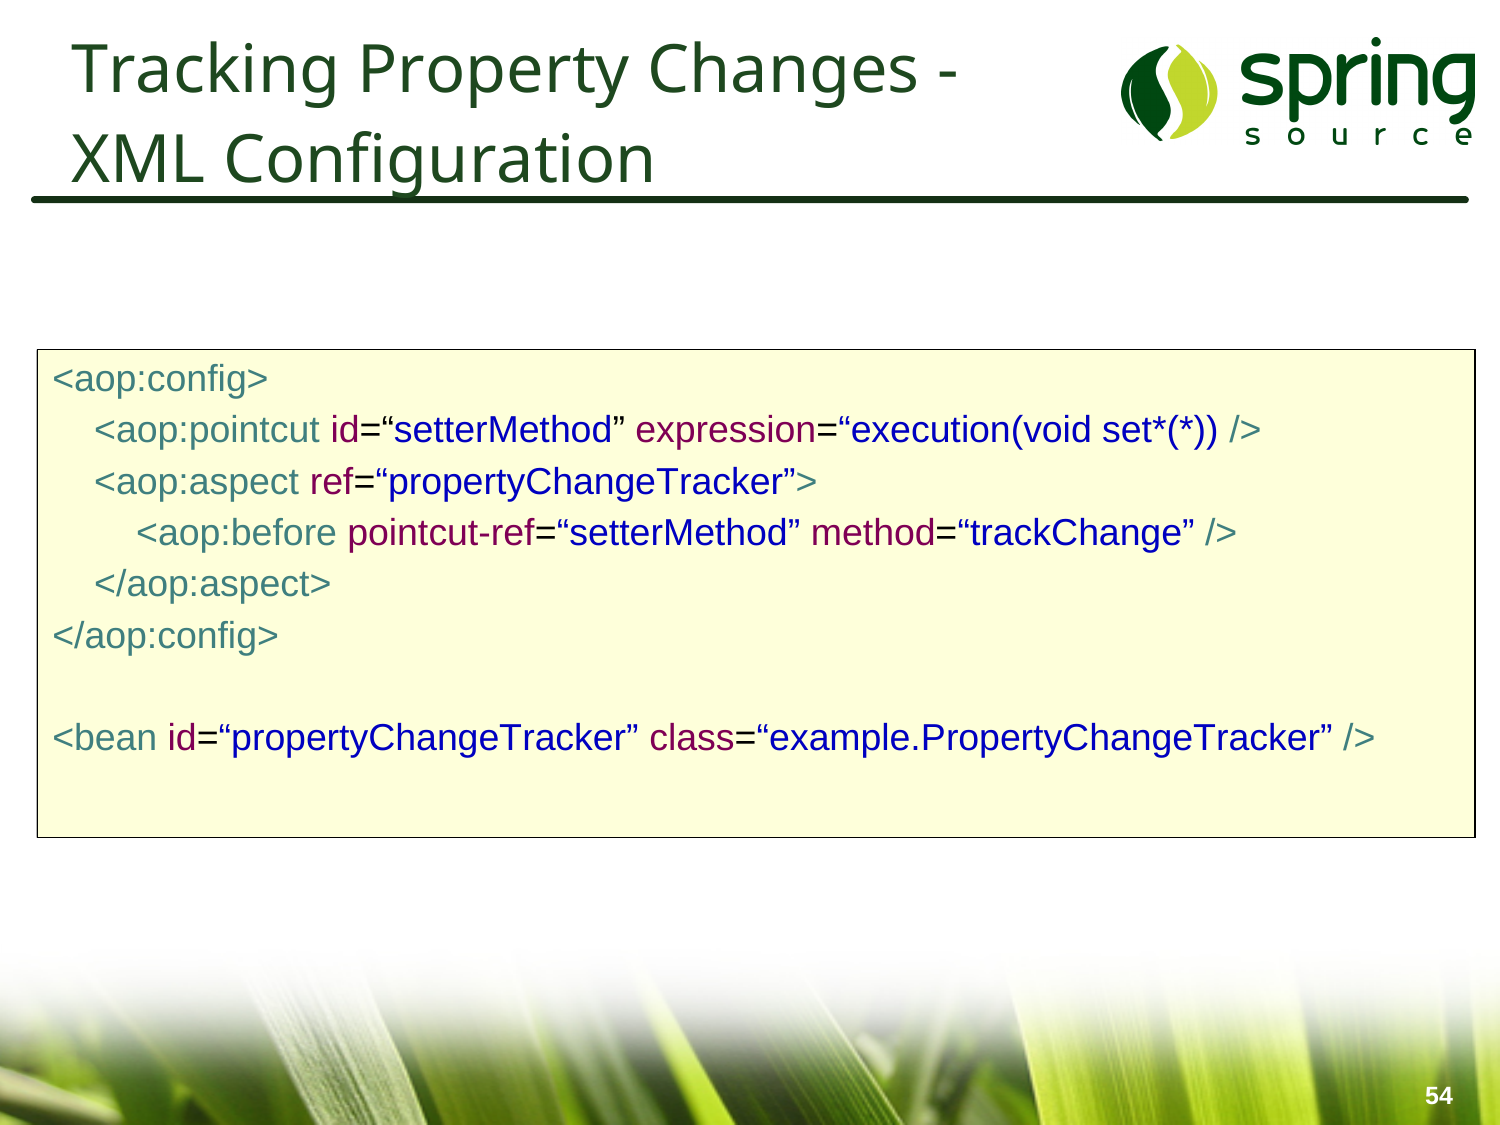

# Tracking Property Changes - XML Configuration
<aop:config>
 <aop:pointcut id=“setterMethod” expression=“execution(void set*(*)) />
 <aop:aspect ref=“propertyChangeTracker”>
 <aop:before pointcut-ref=“setterMethod” method=“trackChange” />
 </aop:aspect>
</aop:config>
<bean id=“propertyChangeTracker” class=“example.PropertyChangeTracker” />